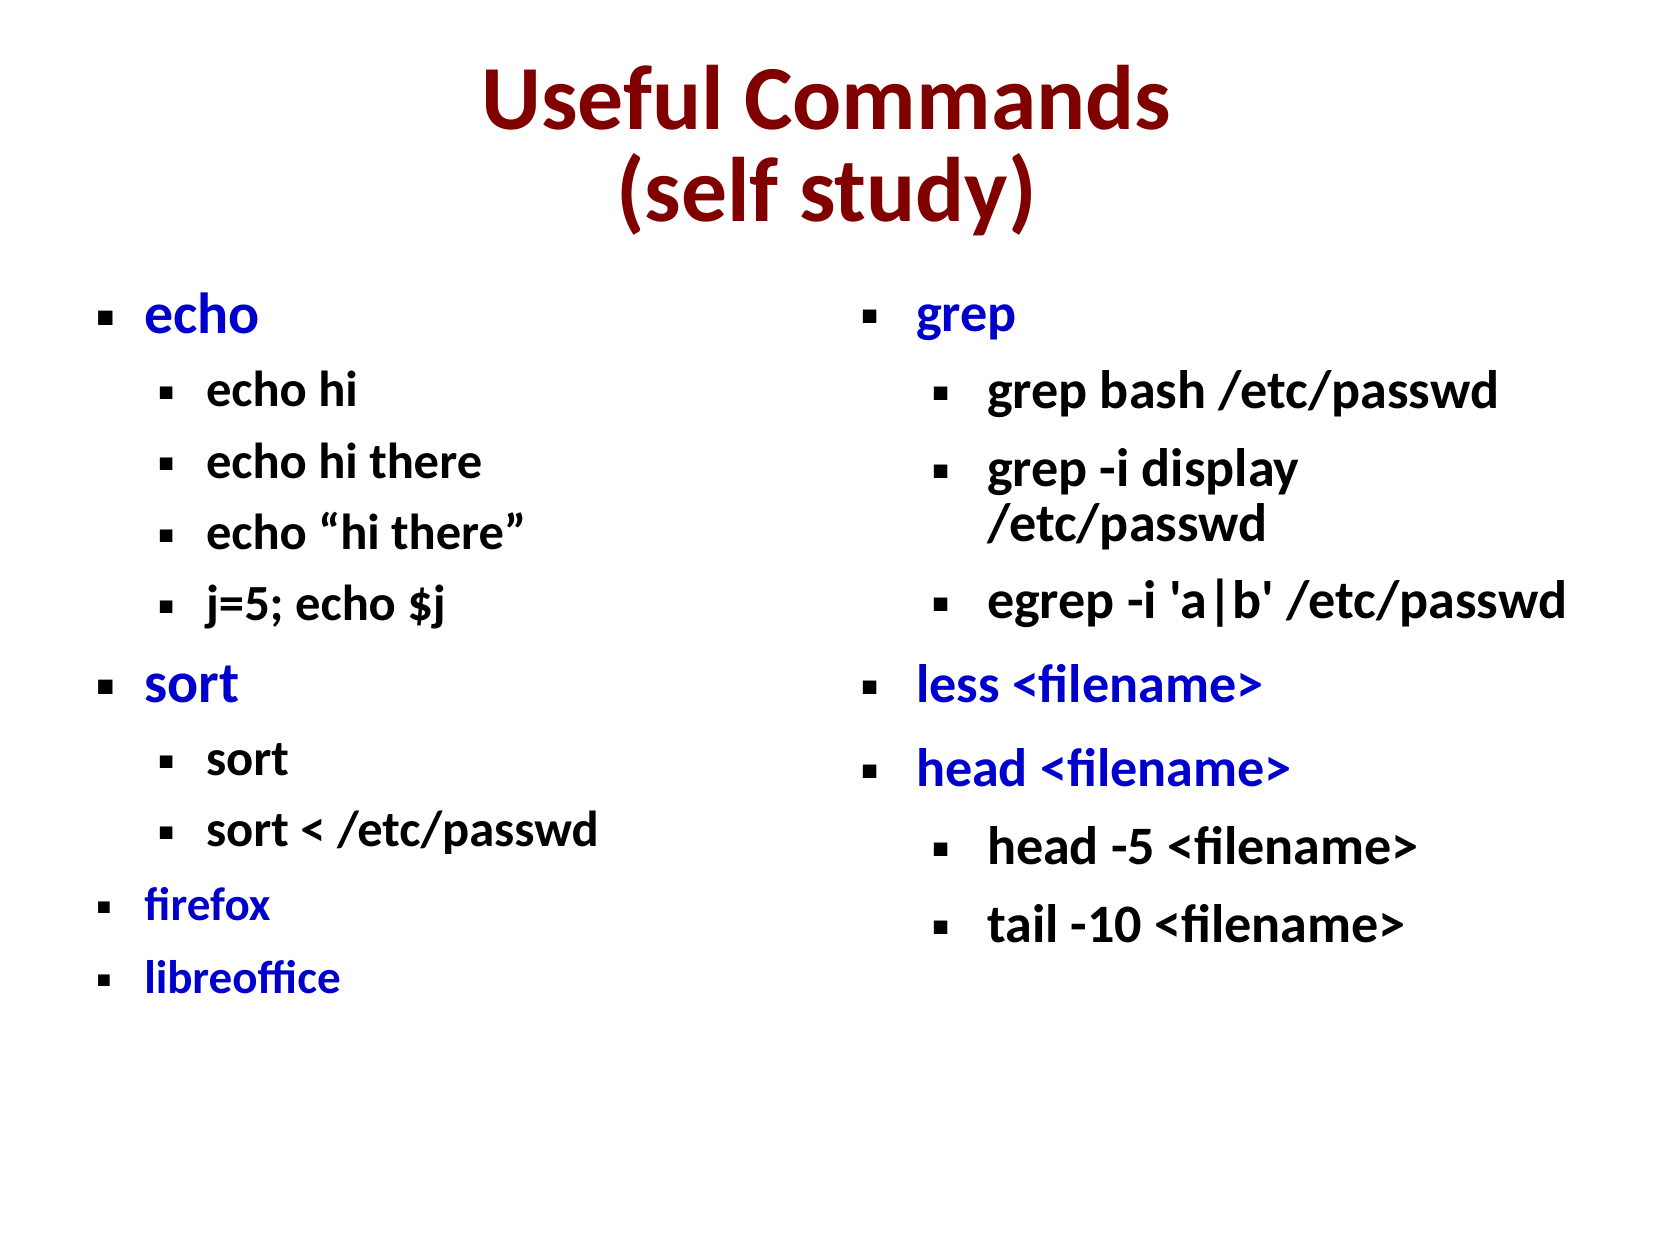

# Useful Commands (self study)
echo
echo hi
echo hi there
echo “hi there”
j=5; echo $j
sort
sort
sort < /etc/passwd
firefox
libreoffice
grep
grep bash /etc/passwd
grep -i display /etc/passwd
egrep -i 'a|b' /etc/passwd
less <filename>
head <filename>
head -5 <filename>
tail -10 <filename>